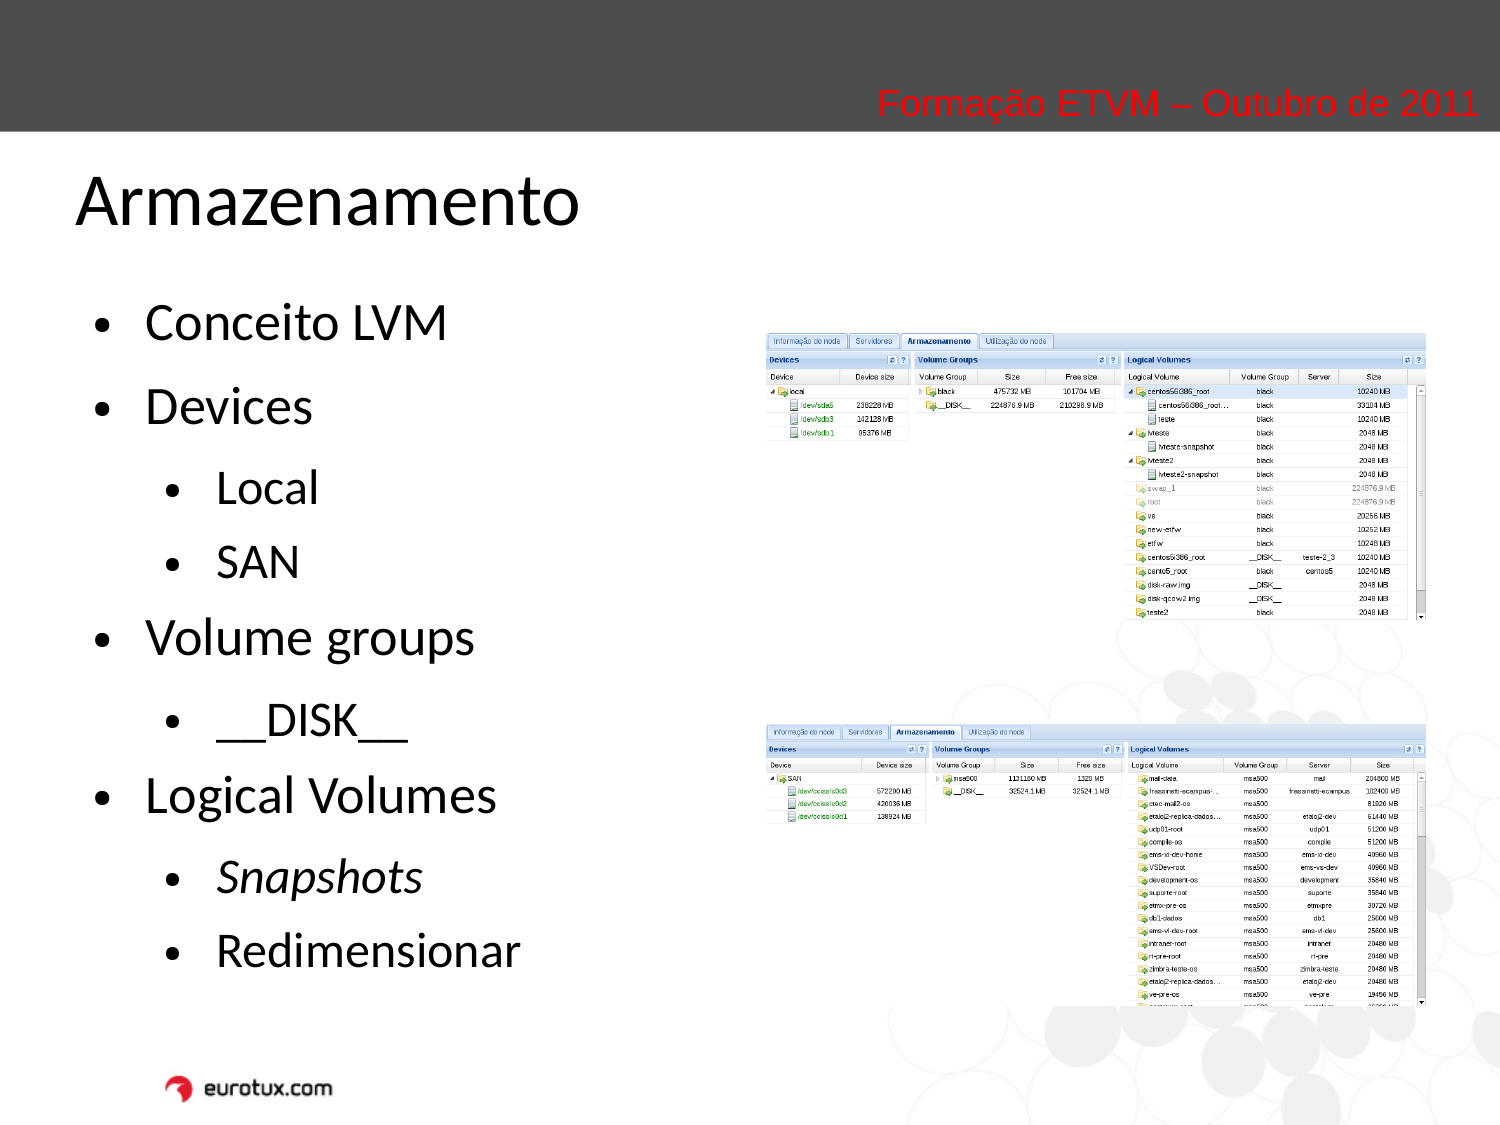

# Armazenamento
Conceito LVM
Devices
Local
SAN
Volume groups
__DISK__
Logical Volumes
Snapshots
Redimensionar